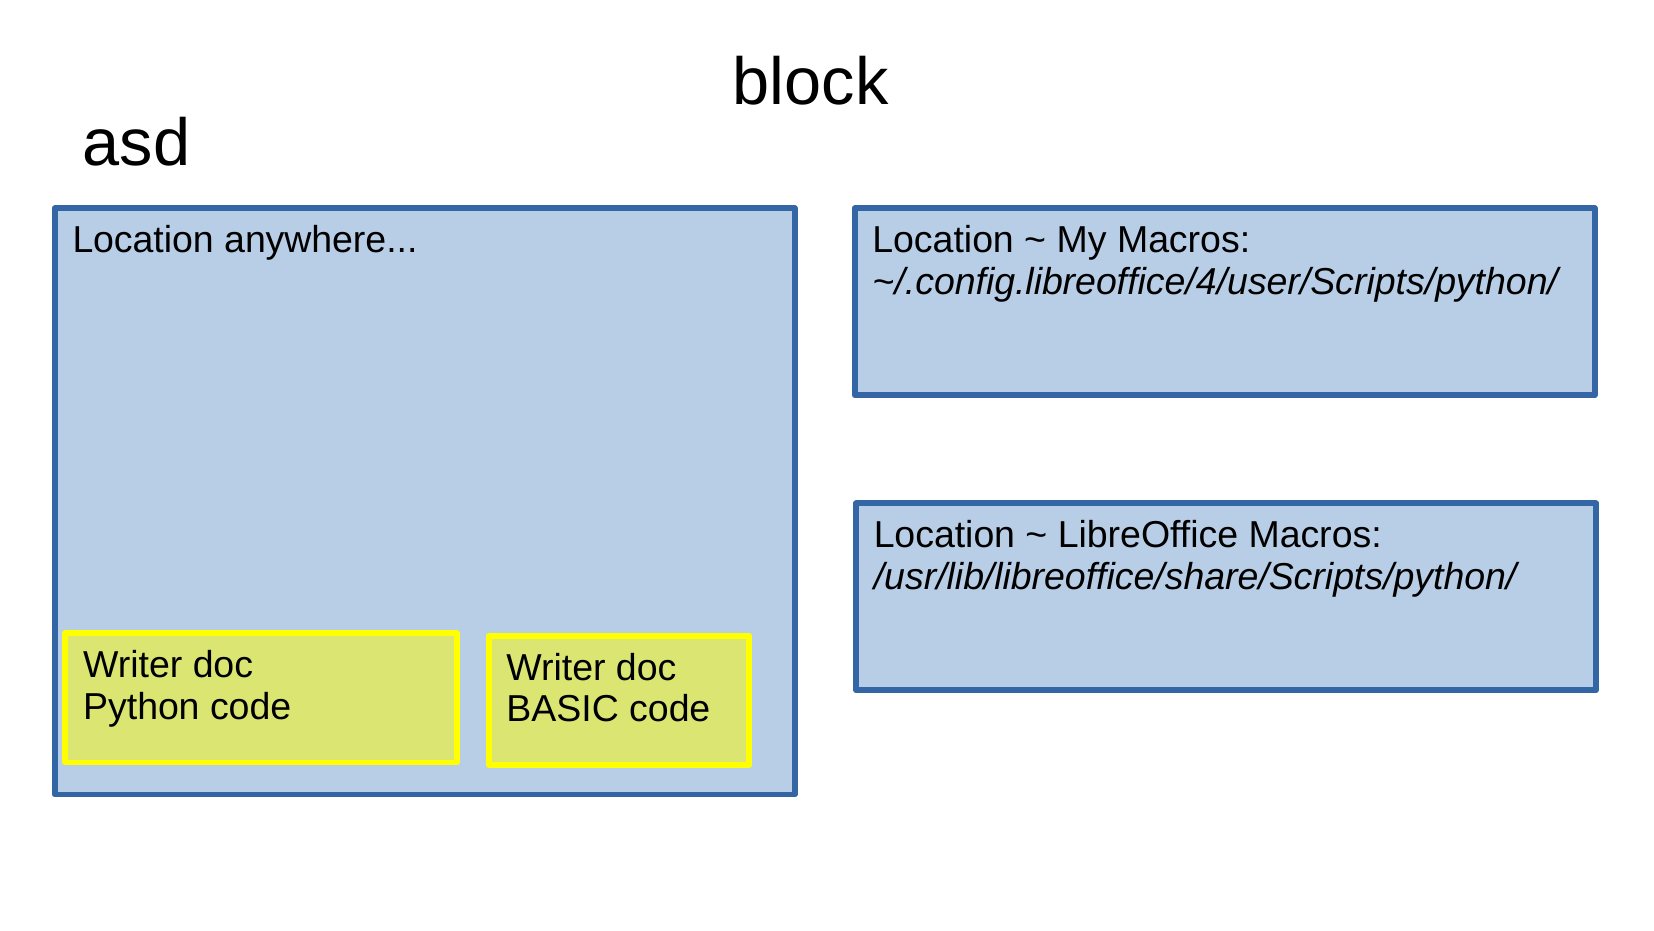

# block
asd
Location anywhere...
Location ~ My Macros:
~/.config.libreoffice/4/user/Scripts/python/
Location ~ LibreOffice Macros:
/usr/lib/libreoffice/share/Scripts/python/
Writer doc
Python code
Writer doc
BASIC code